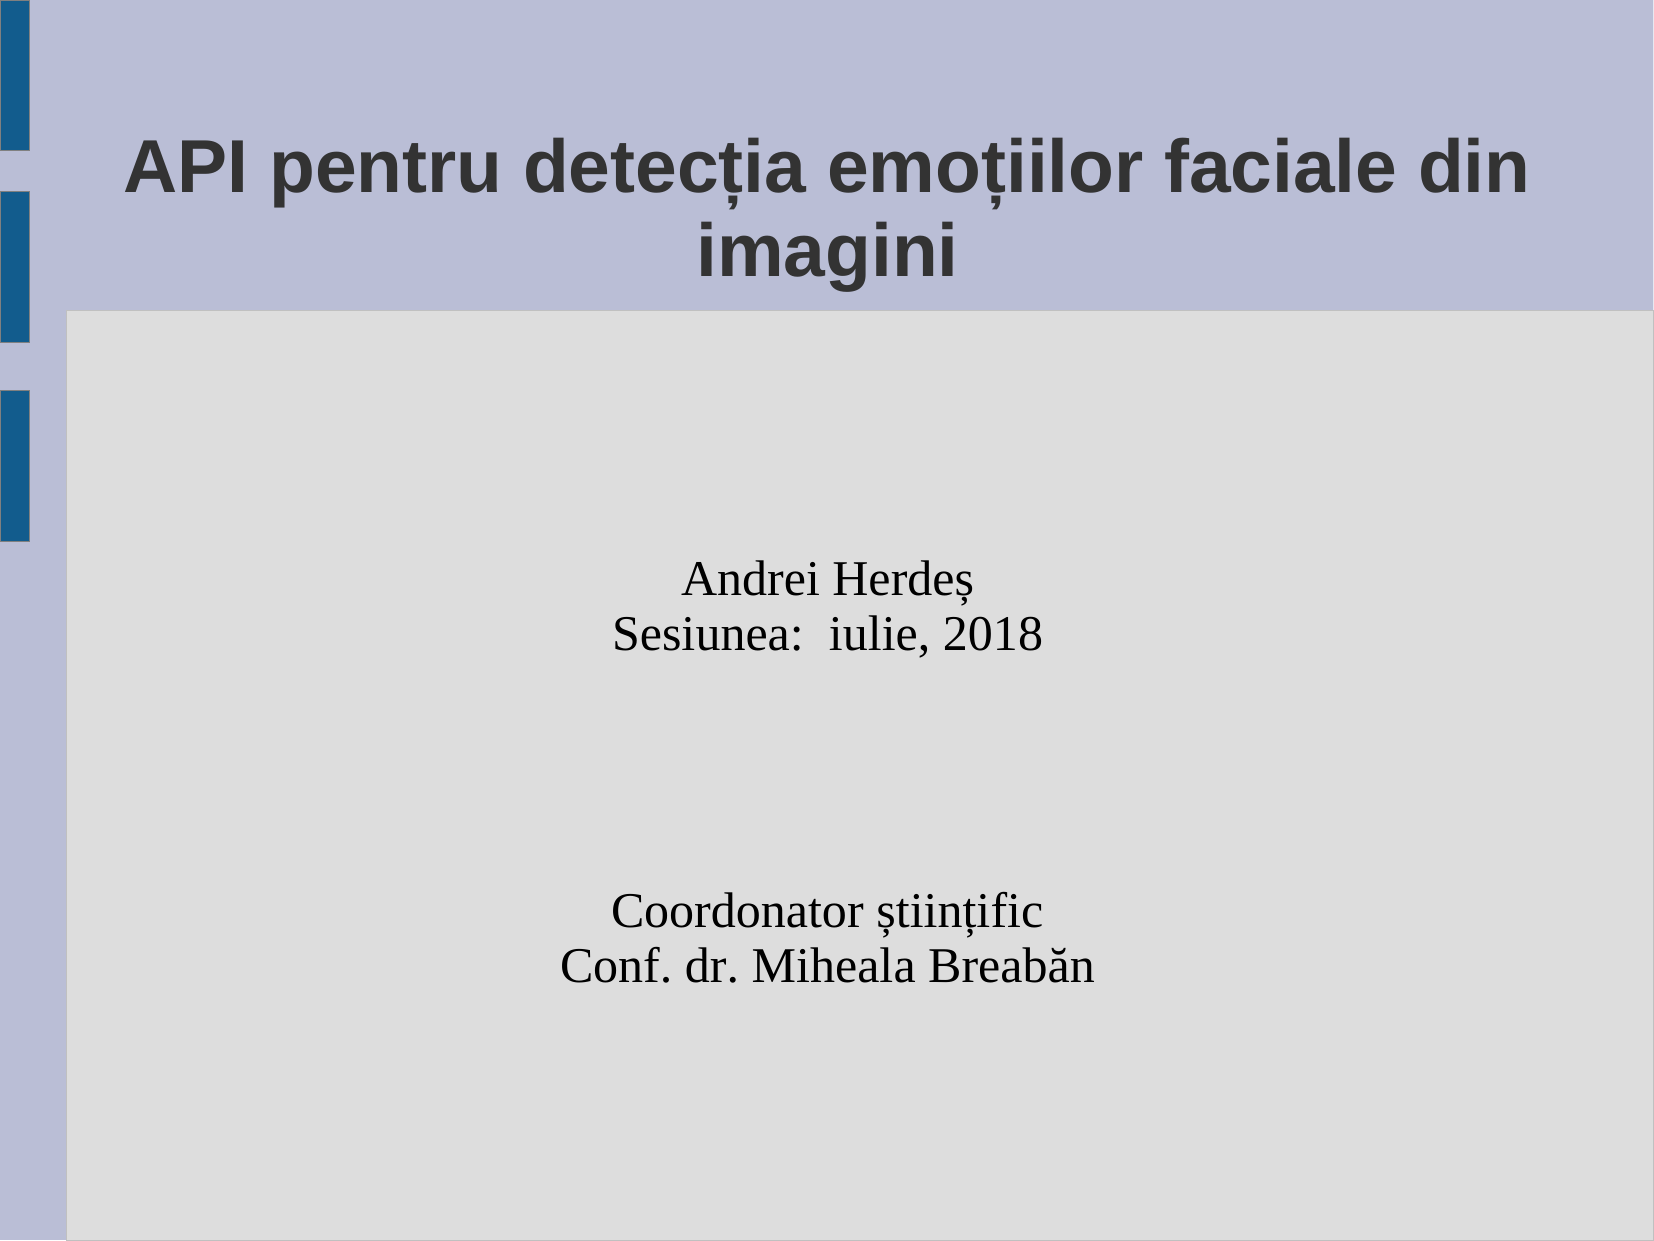

# API pentru detecția emoțiilor faciale din imagini
Andrei Herdeș
Sesiunea: iulie, 2018
Coordonator științific
Conf. dr. Miheala Breabăn